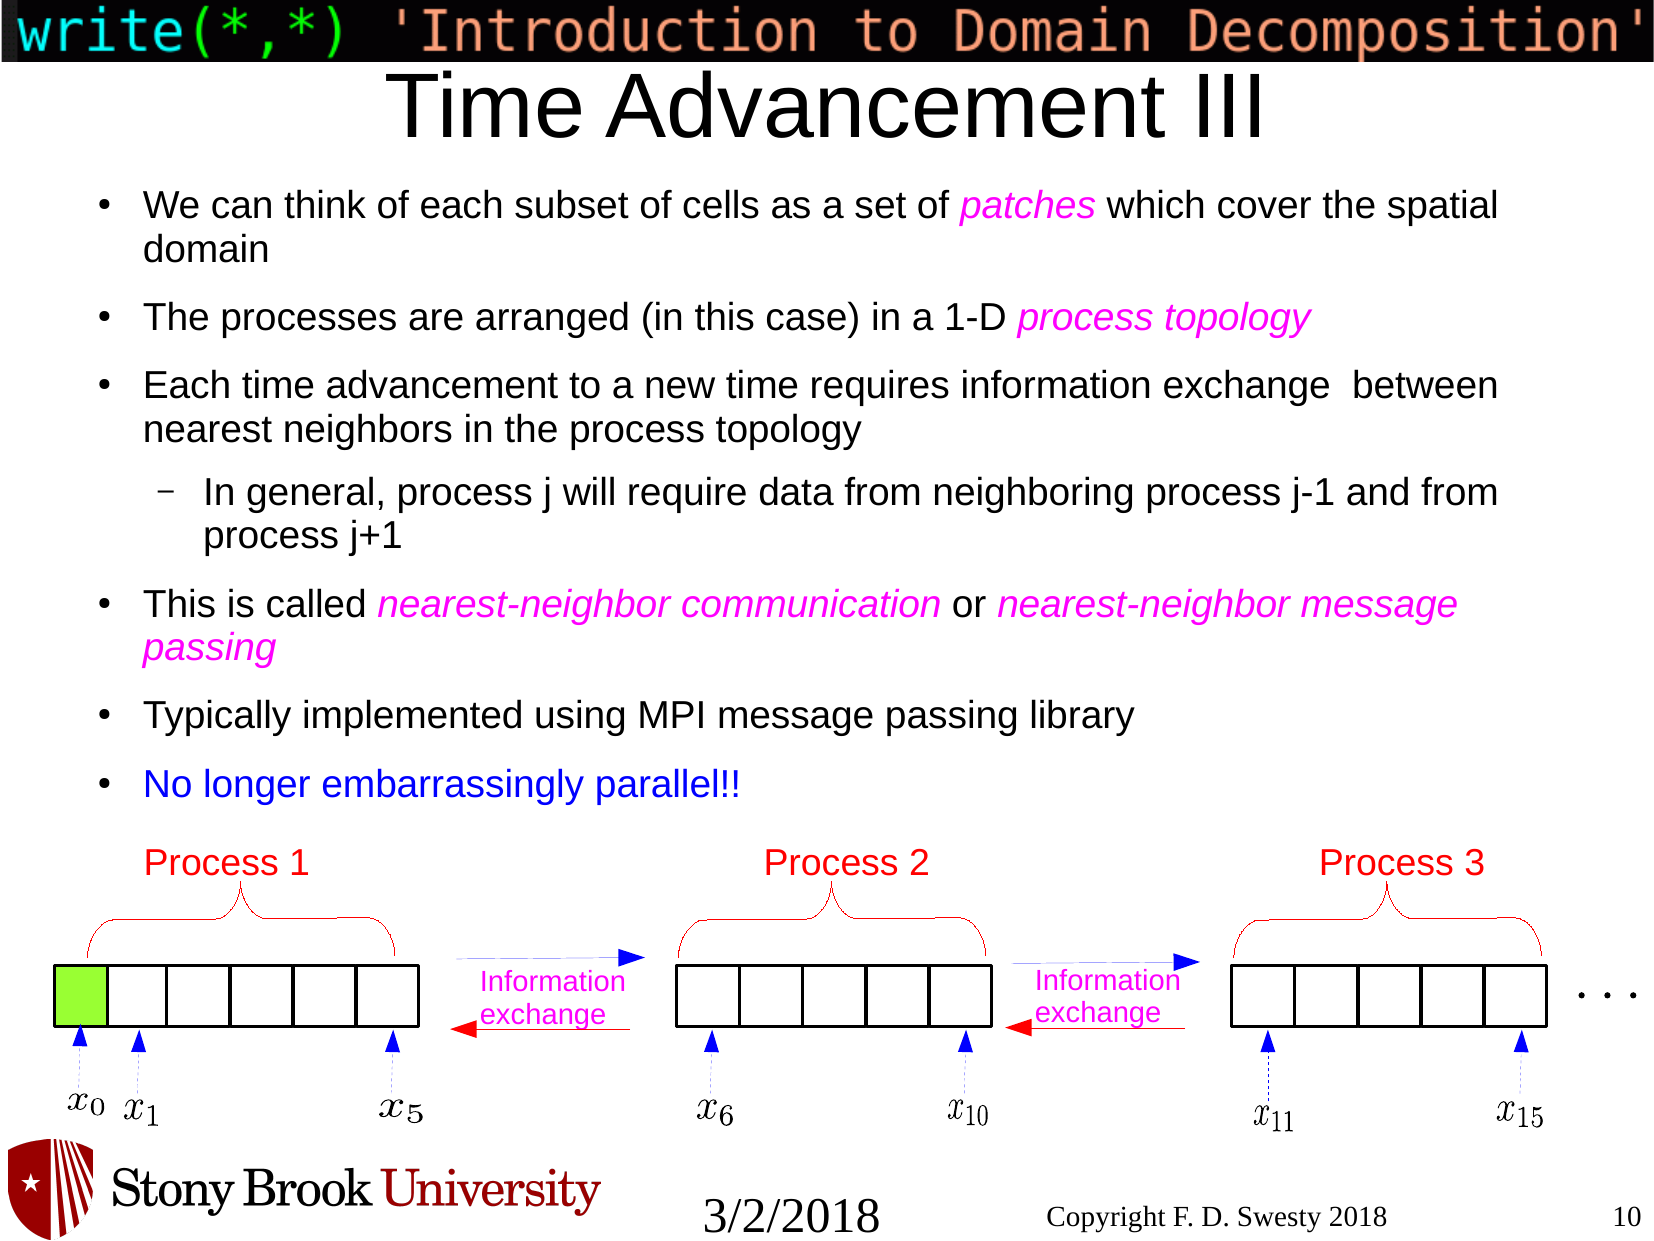

# Time Advancement III
We can think of each subset of cells as a set of patches which cover the spatial domain
The processes are arranged (in this case) in a 1-D process topology
Each time advancement to a new time requires information exchange between nearest neighbors in the process topology
In general, process j will require data from neighboring process j-1 and from process j+1
This is called nearest-neighbor communication or nearest-neighbor message passing
Typically implemented using MPI message passing library
No longer embarrassingly parallel!!
Process 1
Process 2
Process 3
Information
exchange
Information
exchange
3/2/2018
Copyright F. D. Swesty 2018
10